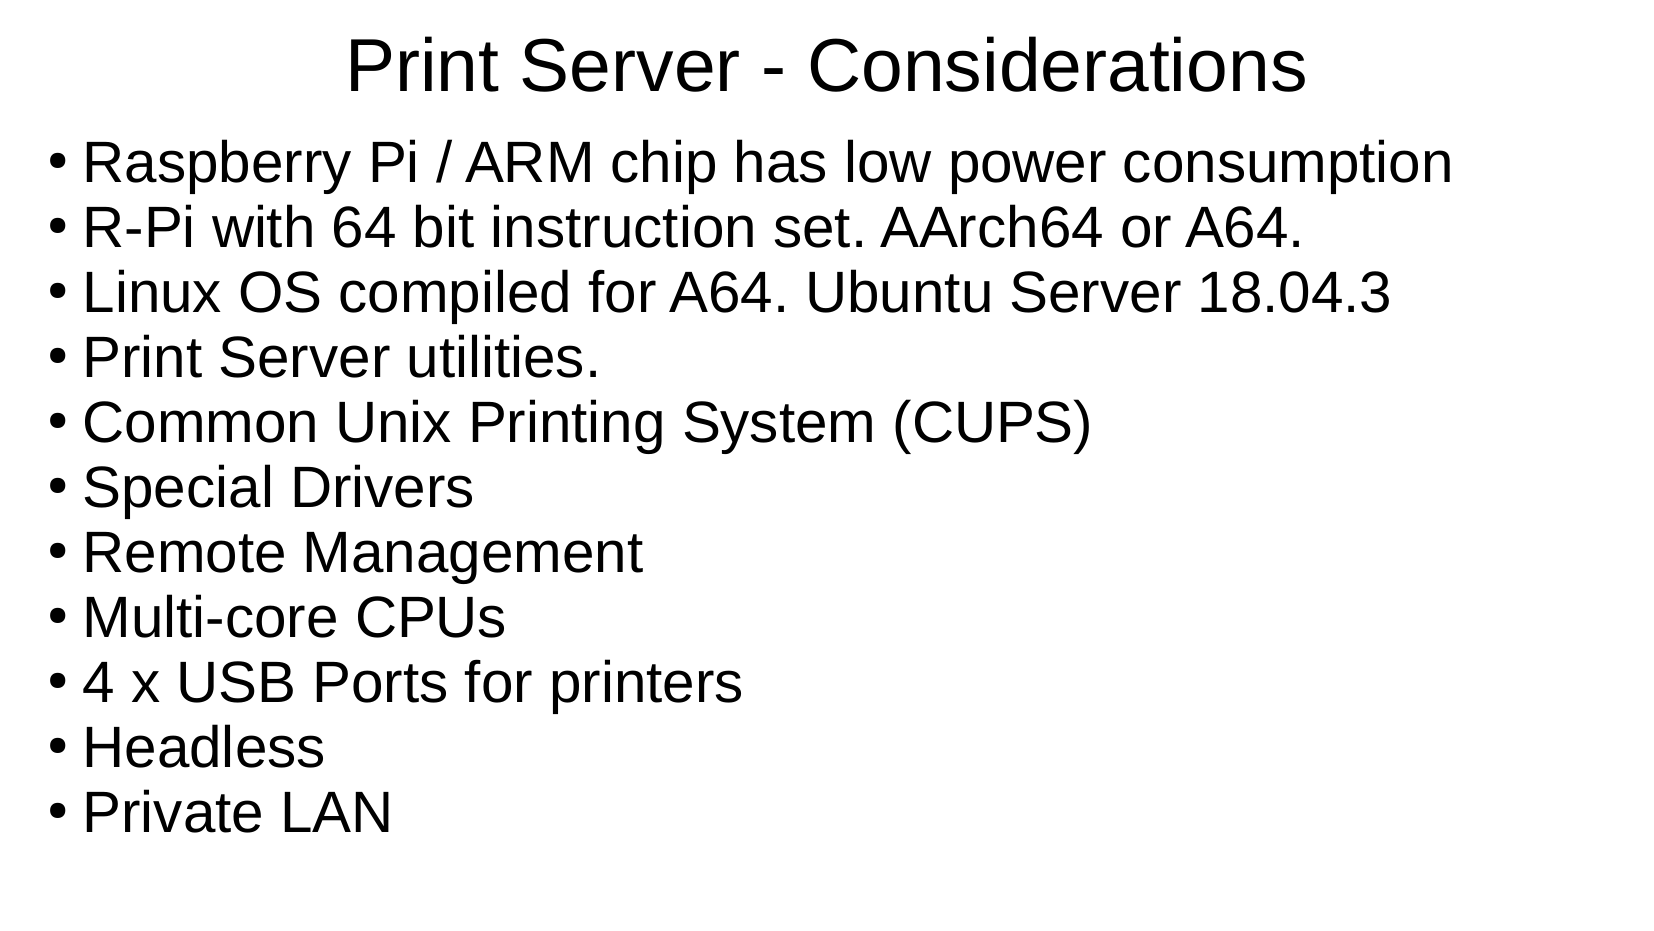

# Print Server - Considerations
Raspberry Pi / ARM chip has low power consumption
R-Pi with 64 bit instruction set. AArch64 or A64.
Linux OS compiled for A64. Ubuntu Server 18.04.3
Print Server utilities.
Common Unix Printing System (CUPS)
Special Drivers
Remote Management
Multi-core CPUs
4 x USB Ports for printers
Headless
Private LAN